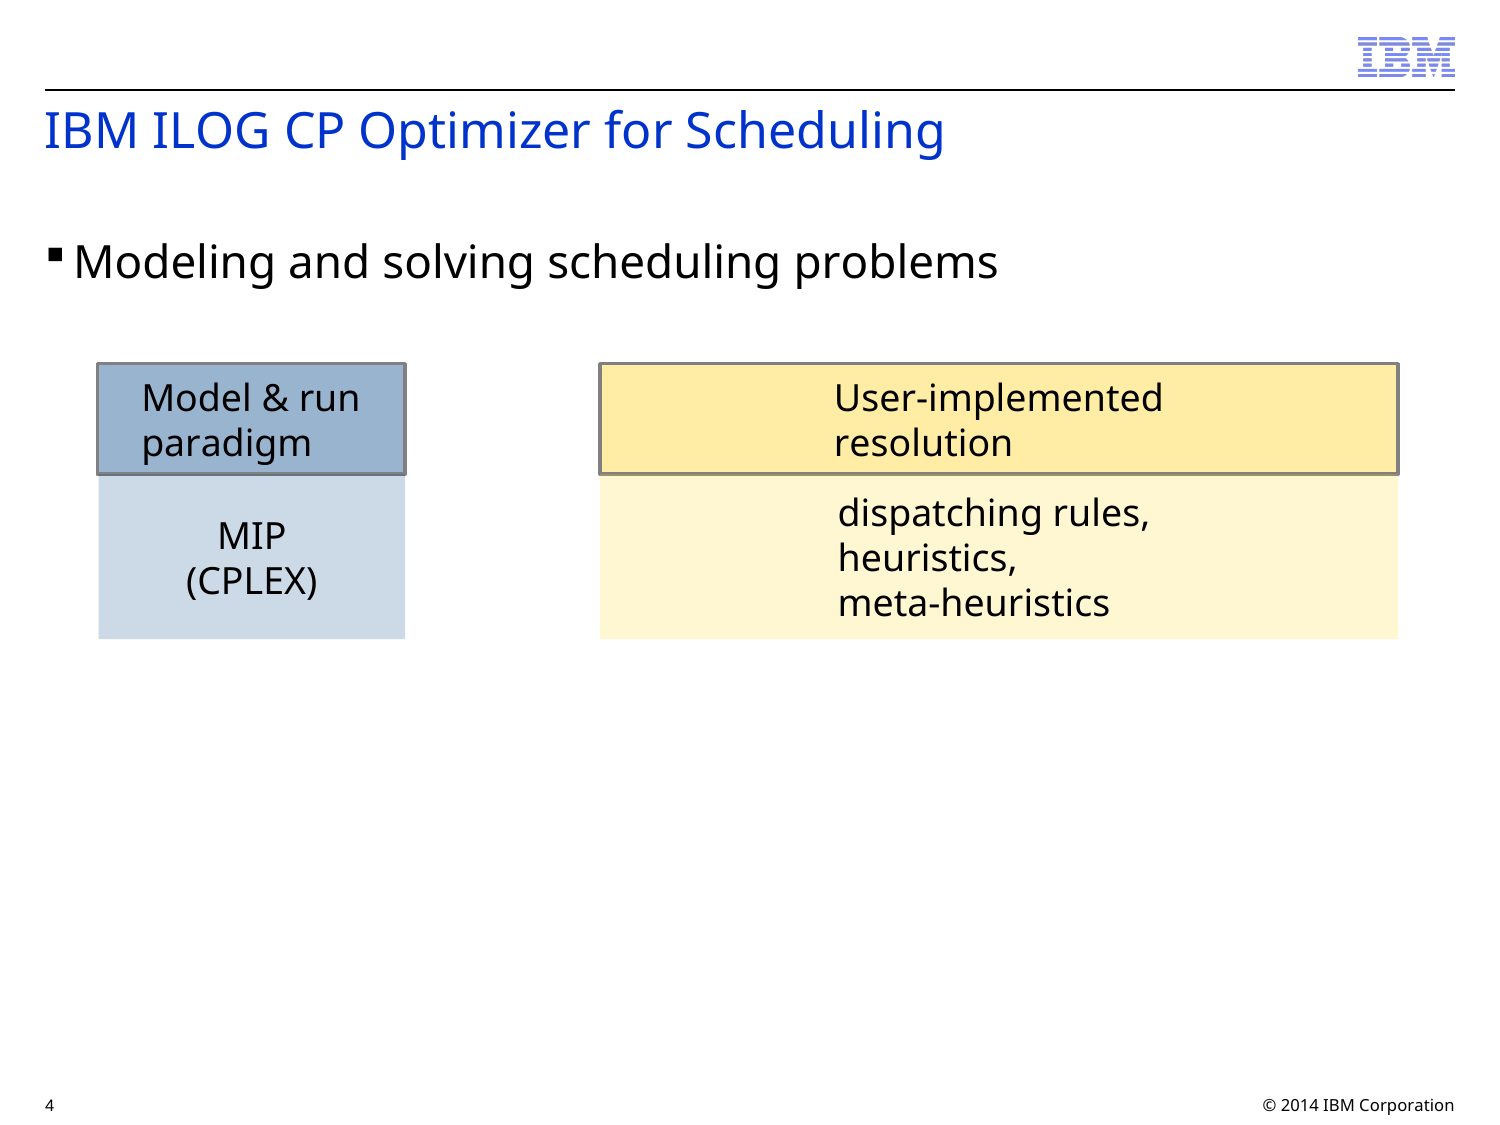

# IBM ILOG CP Optimizer for Scheduling
Modeling and solving scheduling problems
Model & run
paradigm
User-implemented
resolution
MIP
(CPLEX)
dispatching rules,
heuristics,
meta-heuristics
4